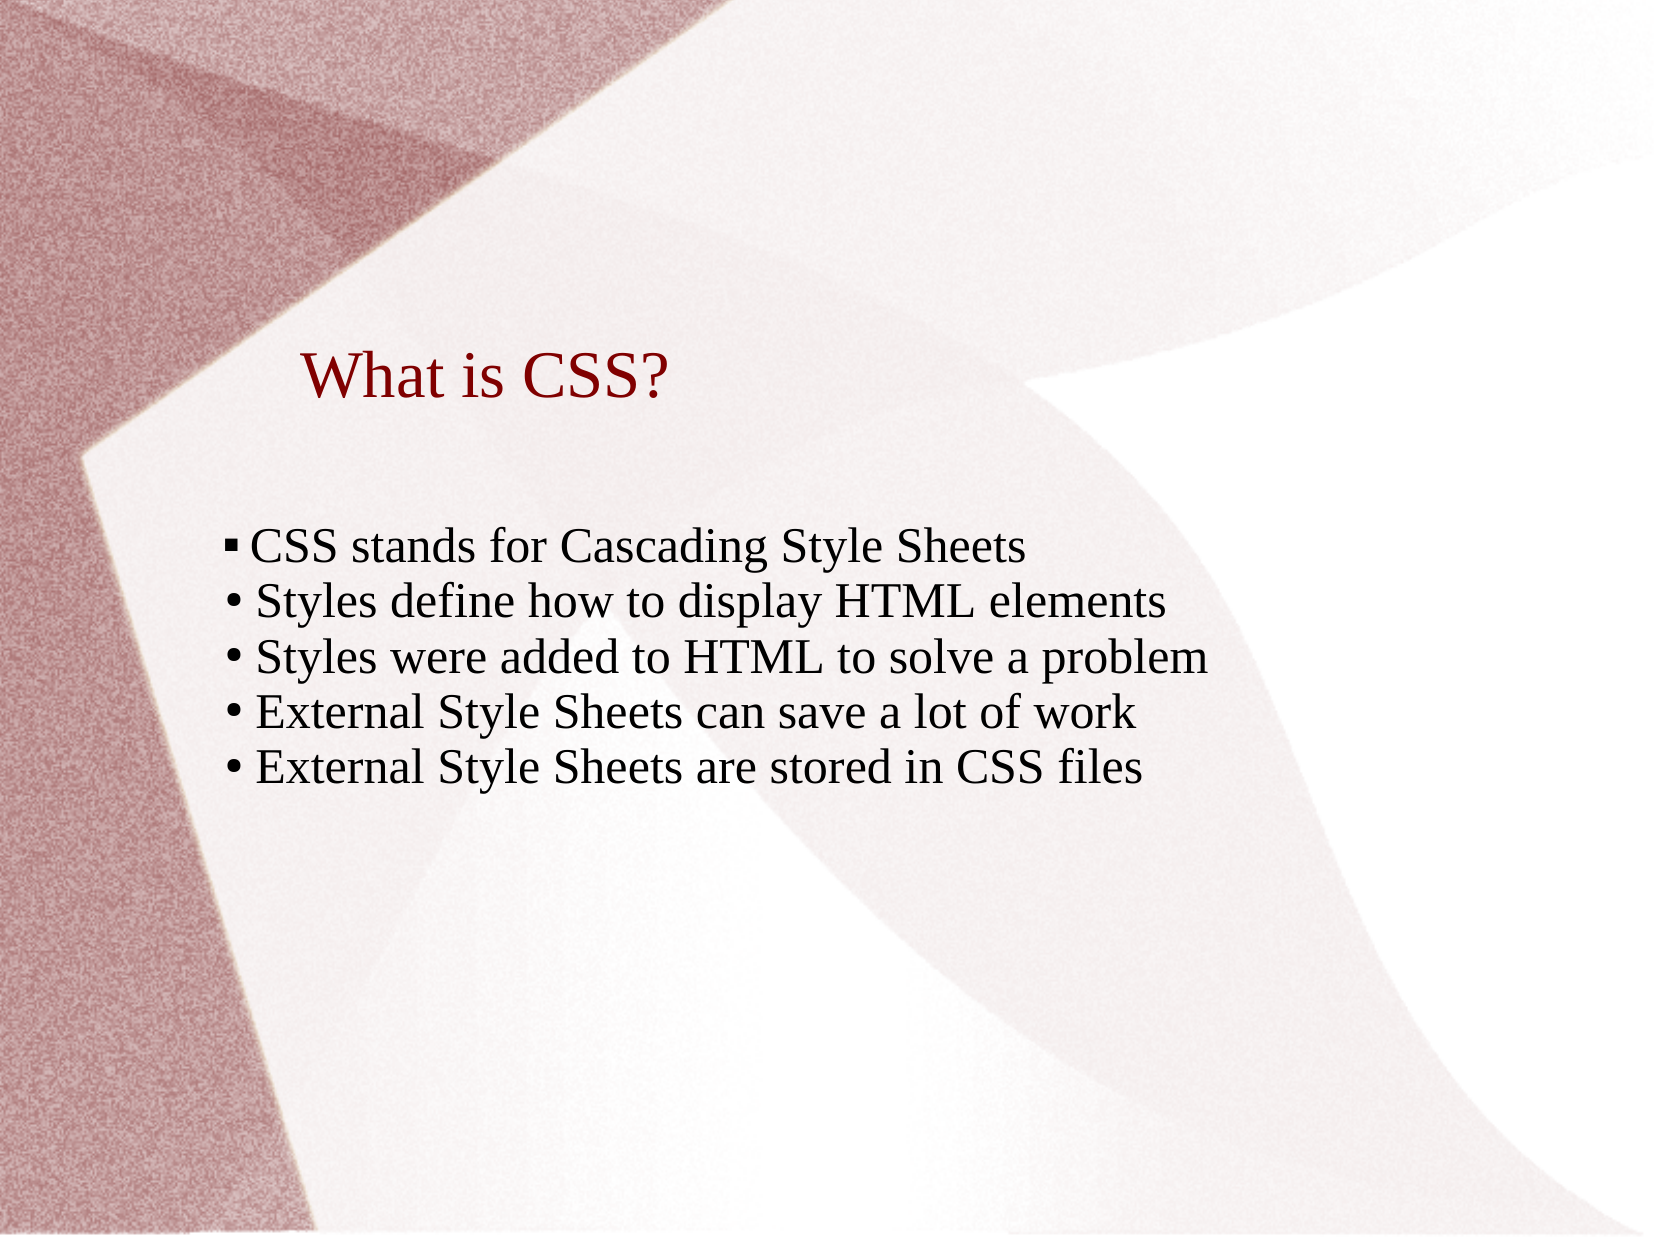

# What is CSS?
 CSS stands for Cascading Style Sheets
 Styles define how to display HTML elements
 Styles were added to HTML to solve a problem
 External Style Sheets can save a lot of work
 External Style Sheets are stored in CSS files